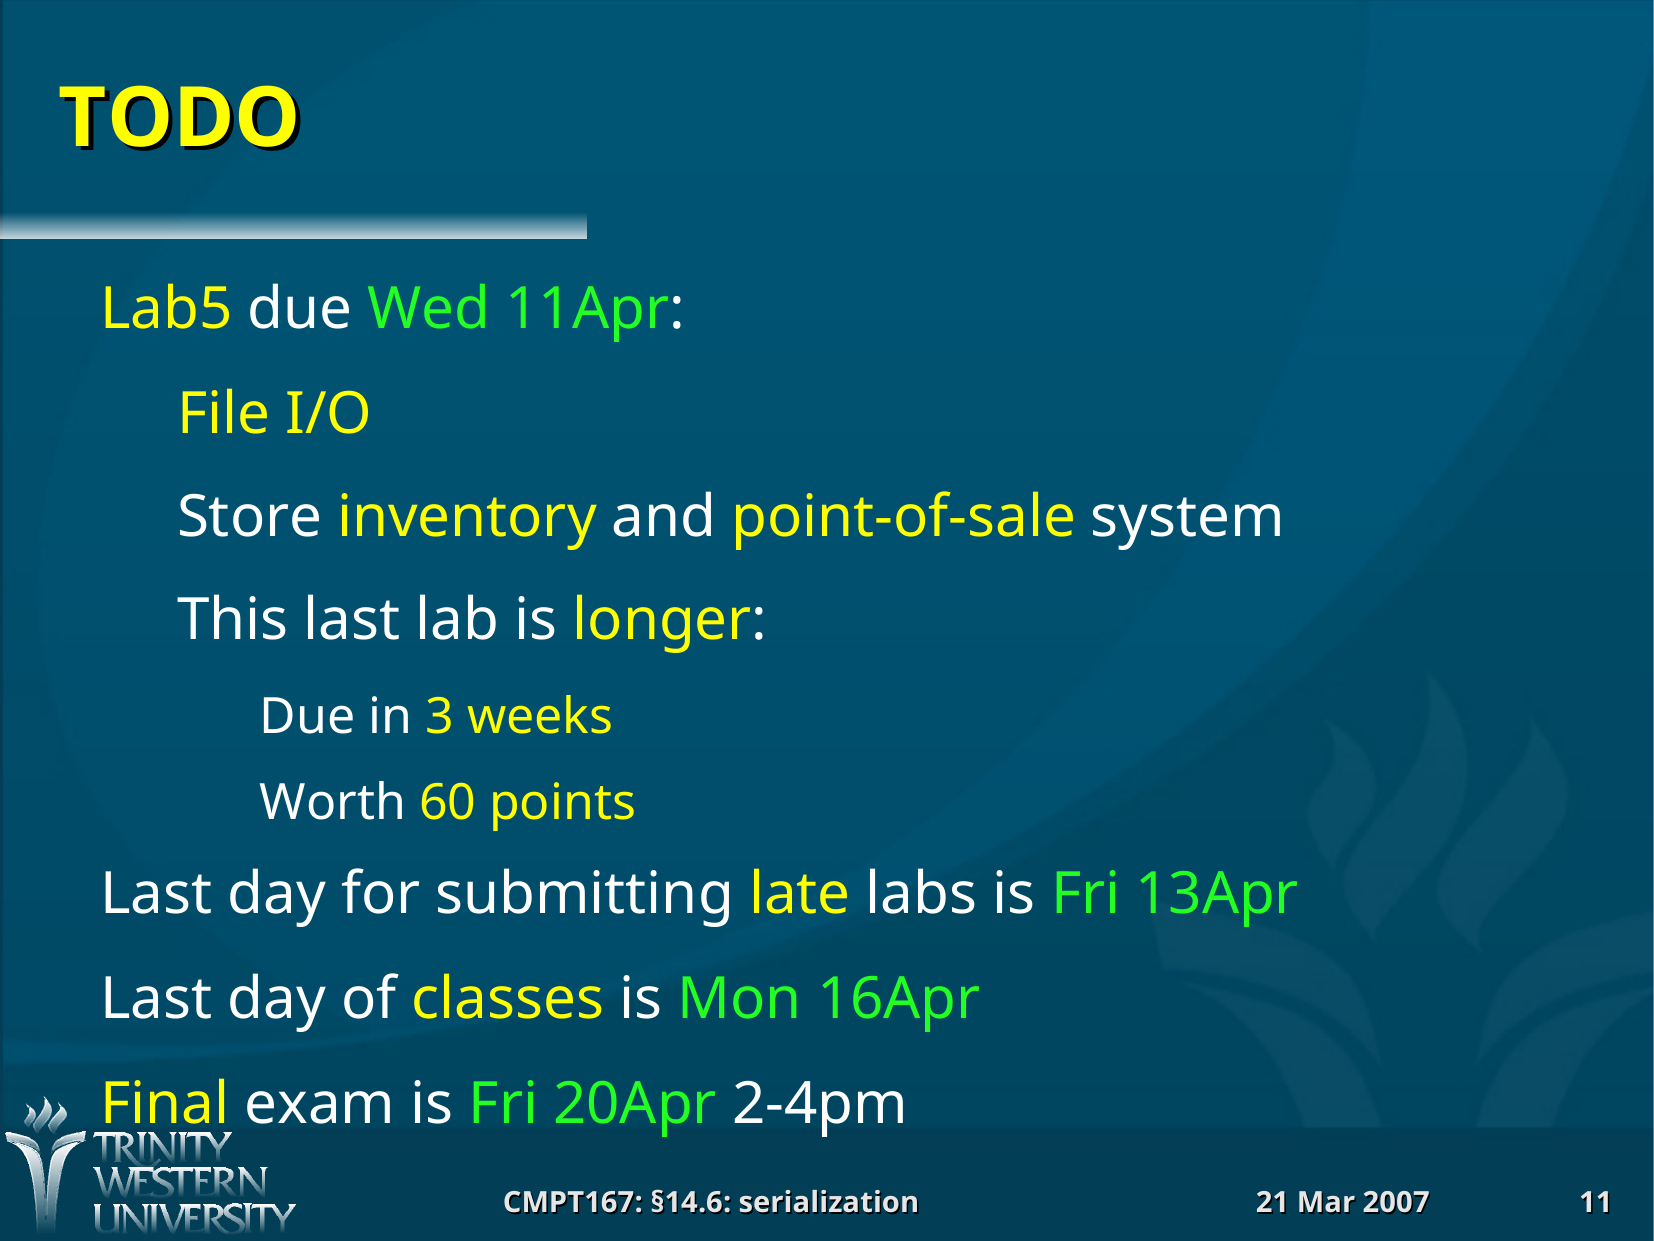

# TODO
Lab5 due Wed 11Apr:
File I/O
Store inventory and point-of-sale system
This last lab is longer:
Due in 3 weeks
Worth 60 points
Last day for submitting late labs is Fri 13Apr
Last day of classes is Mon 16Apr
Final exam is Fri 20Apr 2-4pm
CMPT167: §14.6: serialization
21 Mar 2007
11